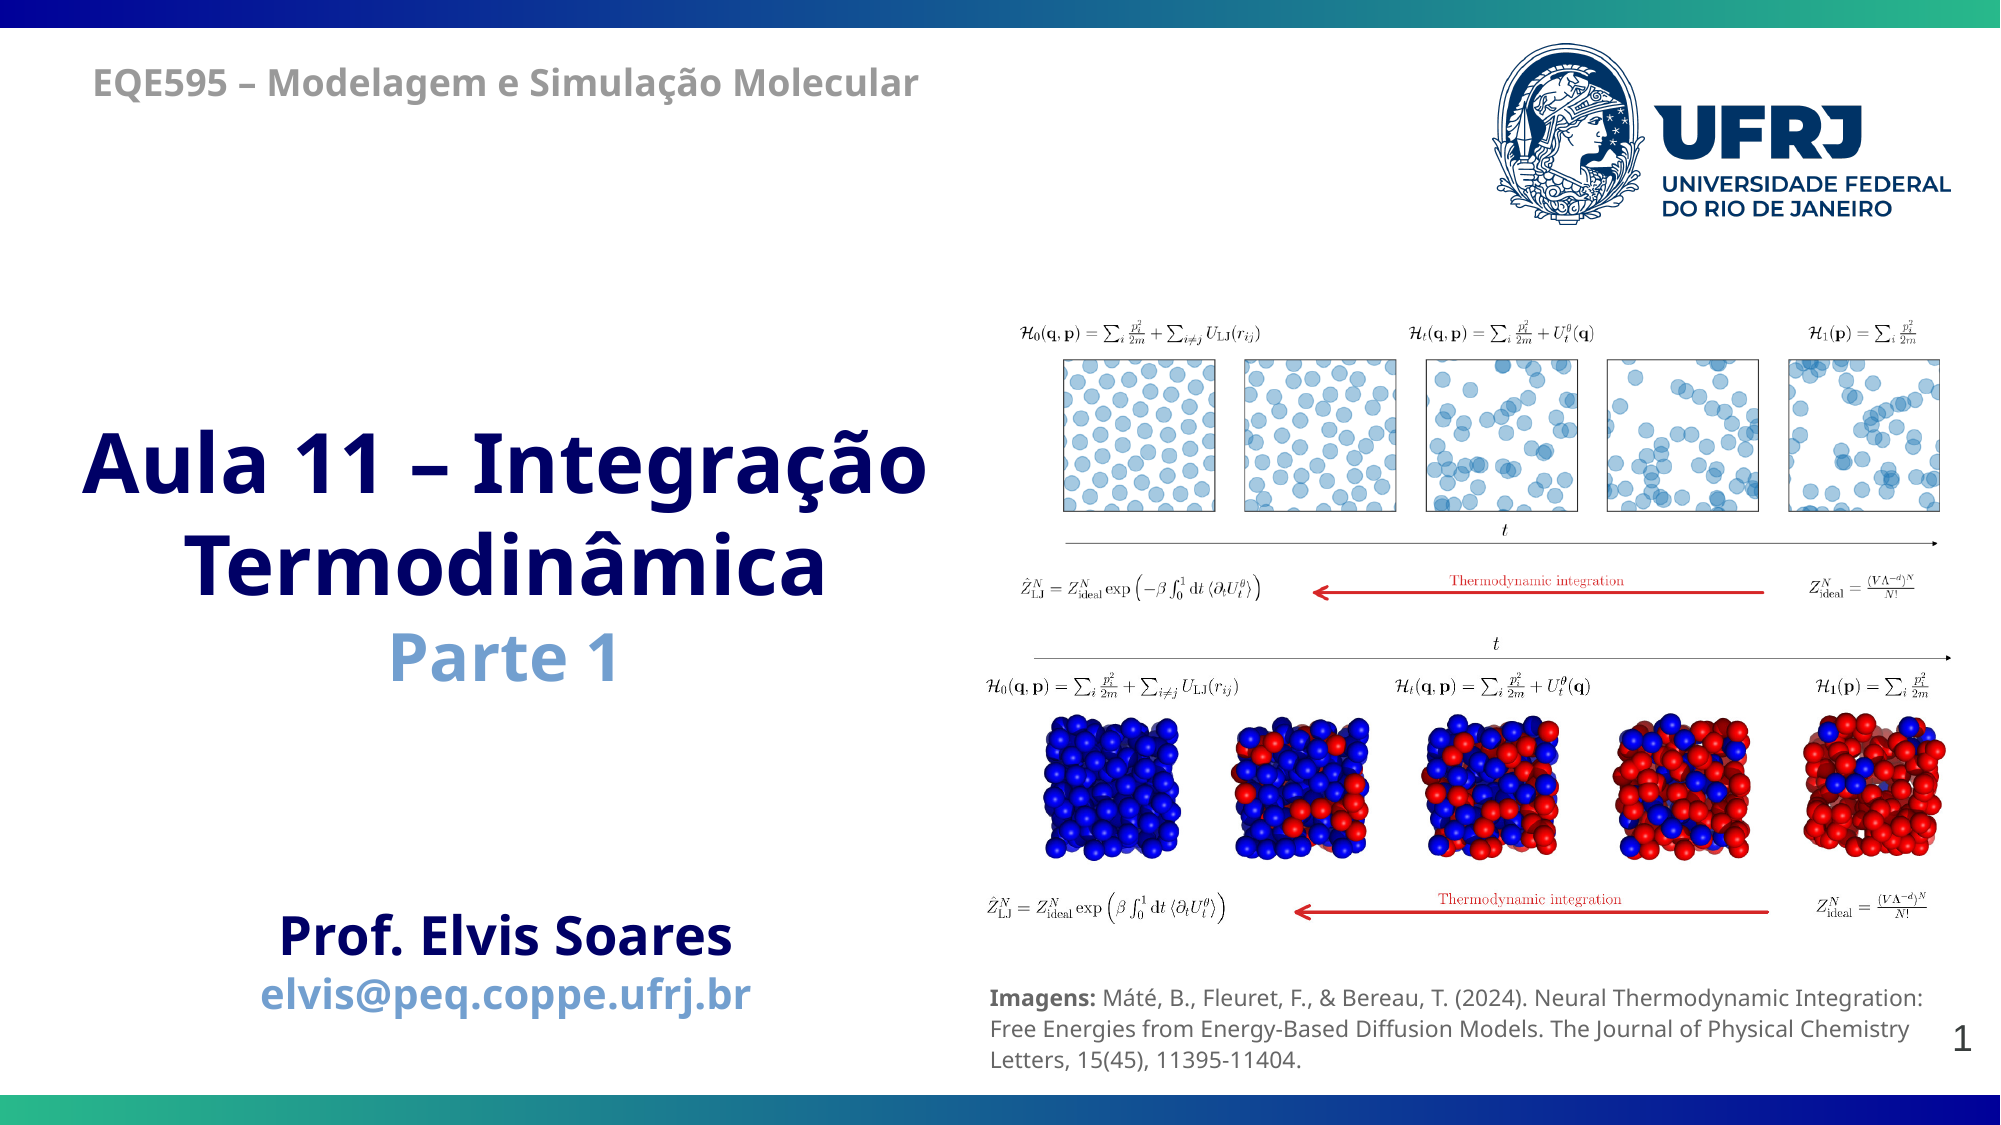

# EQE595 – Modelagem e Simulação Molecular
Aula 11 – Integração Termodinâmica
Parte 1
Prof. Elvis Soares
elvis@peq.coppe.ufrj.br
Imagens: Máté, B., Fleuret, F., & Bereau, T. (2024). Neural Thermodynamic Integration: Free Energies from Energy-Based Diffusion Models. The Journal of Physical Chemistry Letters, 15(45), 11395-11404.